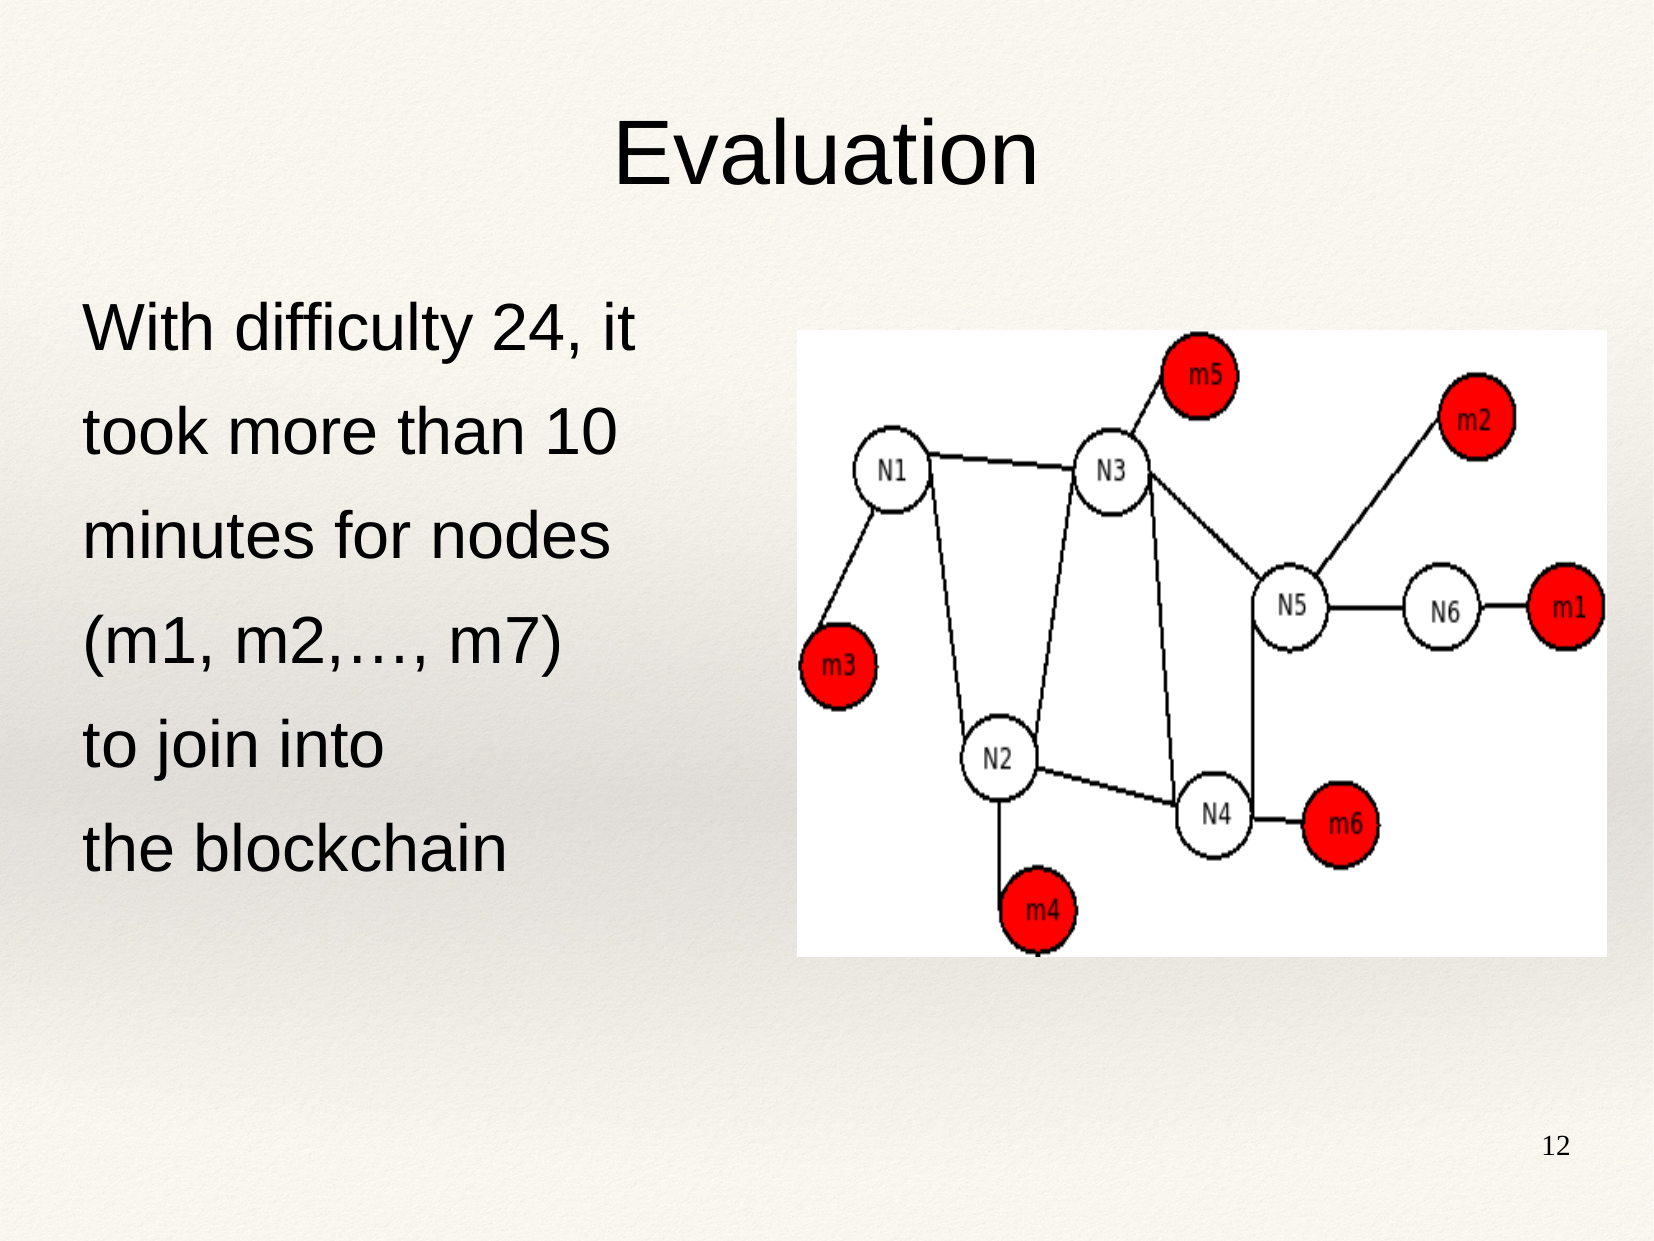

# Evaluation
With difficulty 24, it
took more than 10
minutes for nodes
(m1, m2,…, m7)
to join into
the blockchain
12